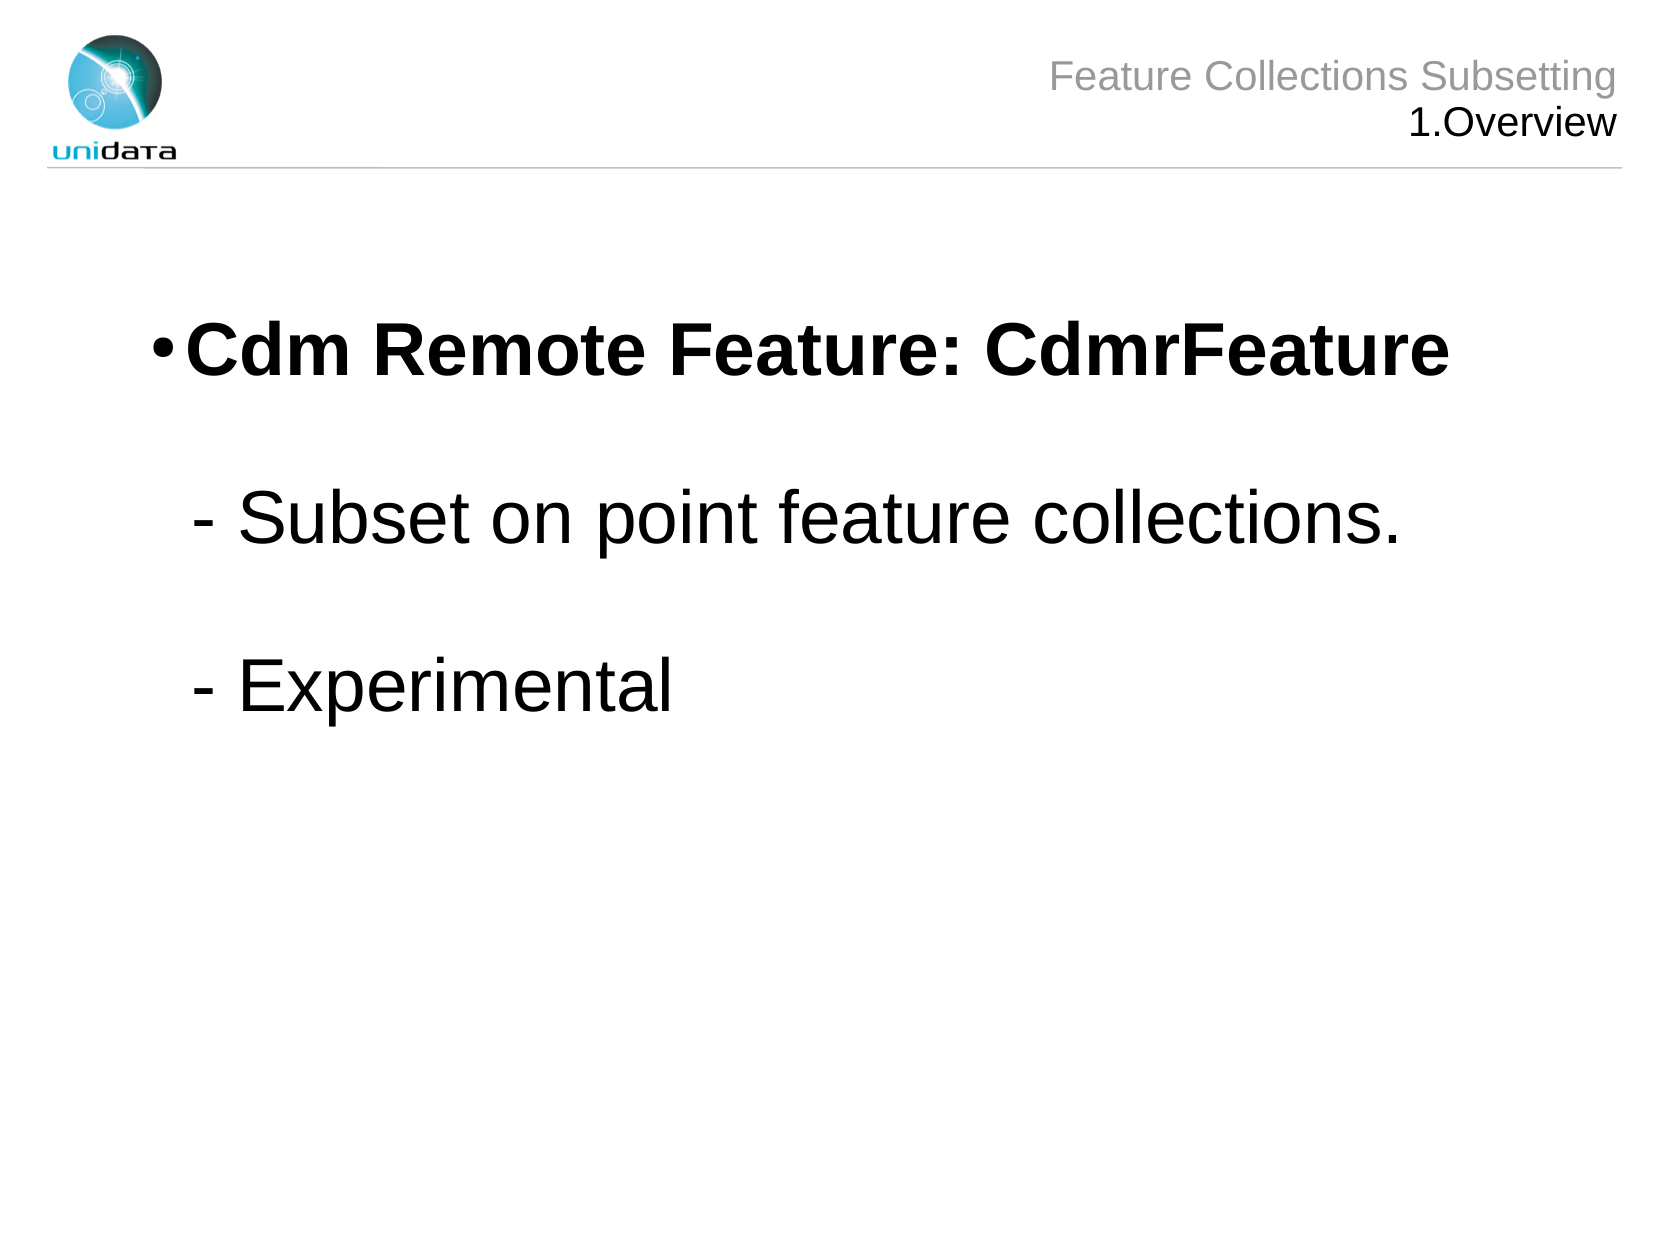

Feature Collections Subsetting
1.Overview
Cdm Remote Feature: CdmrFeature
 - Subset on point feature collections.
 - Experimental